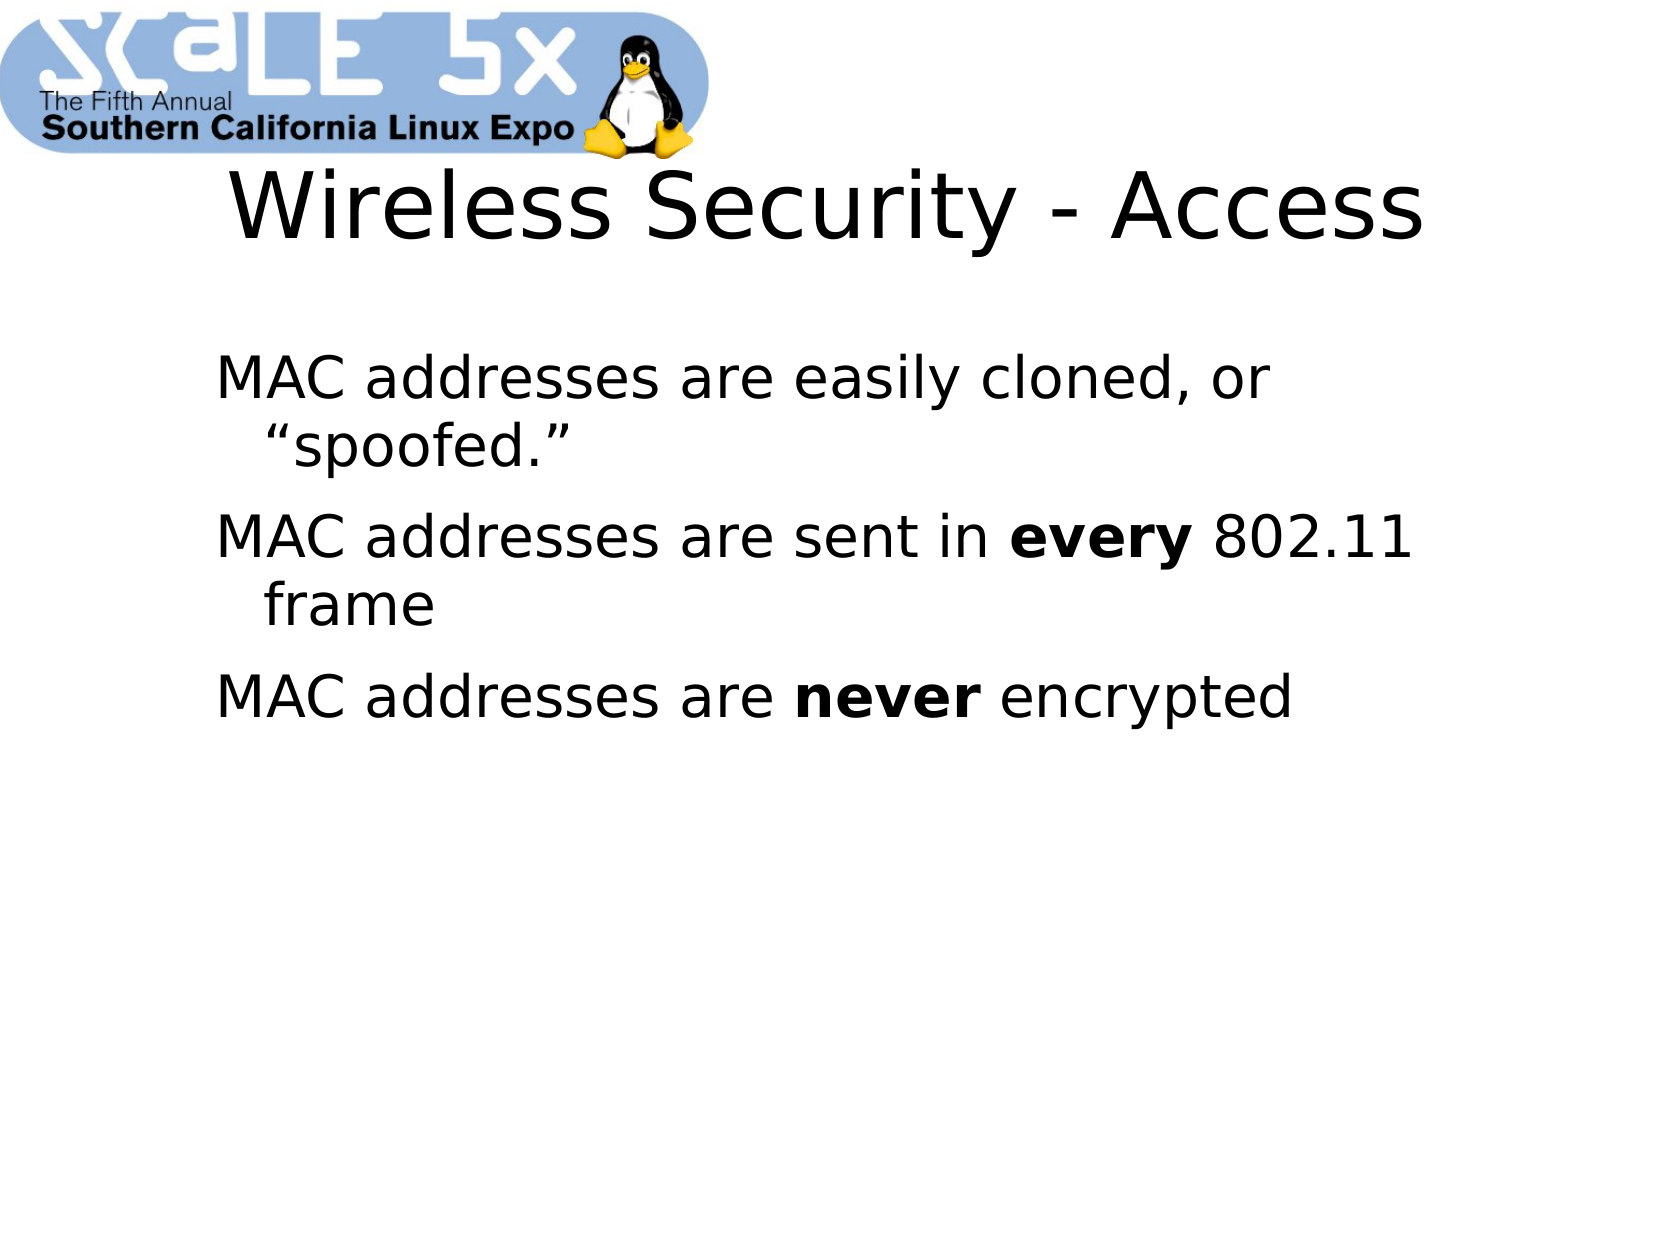

# Wireless Security - Access
MAC addresses are easily cloned, or “spoofed.”
MAC addresses are sent in every 802.11 frame
MAC addresses are never encrypted